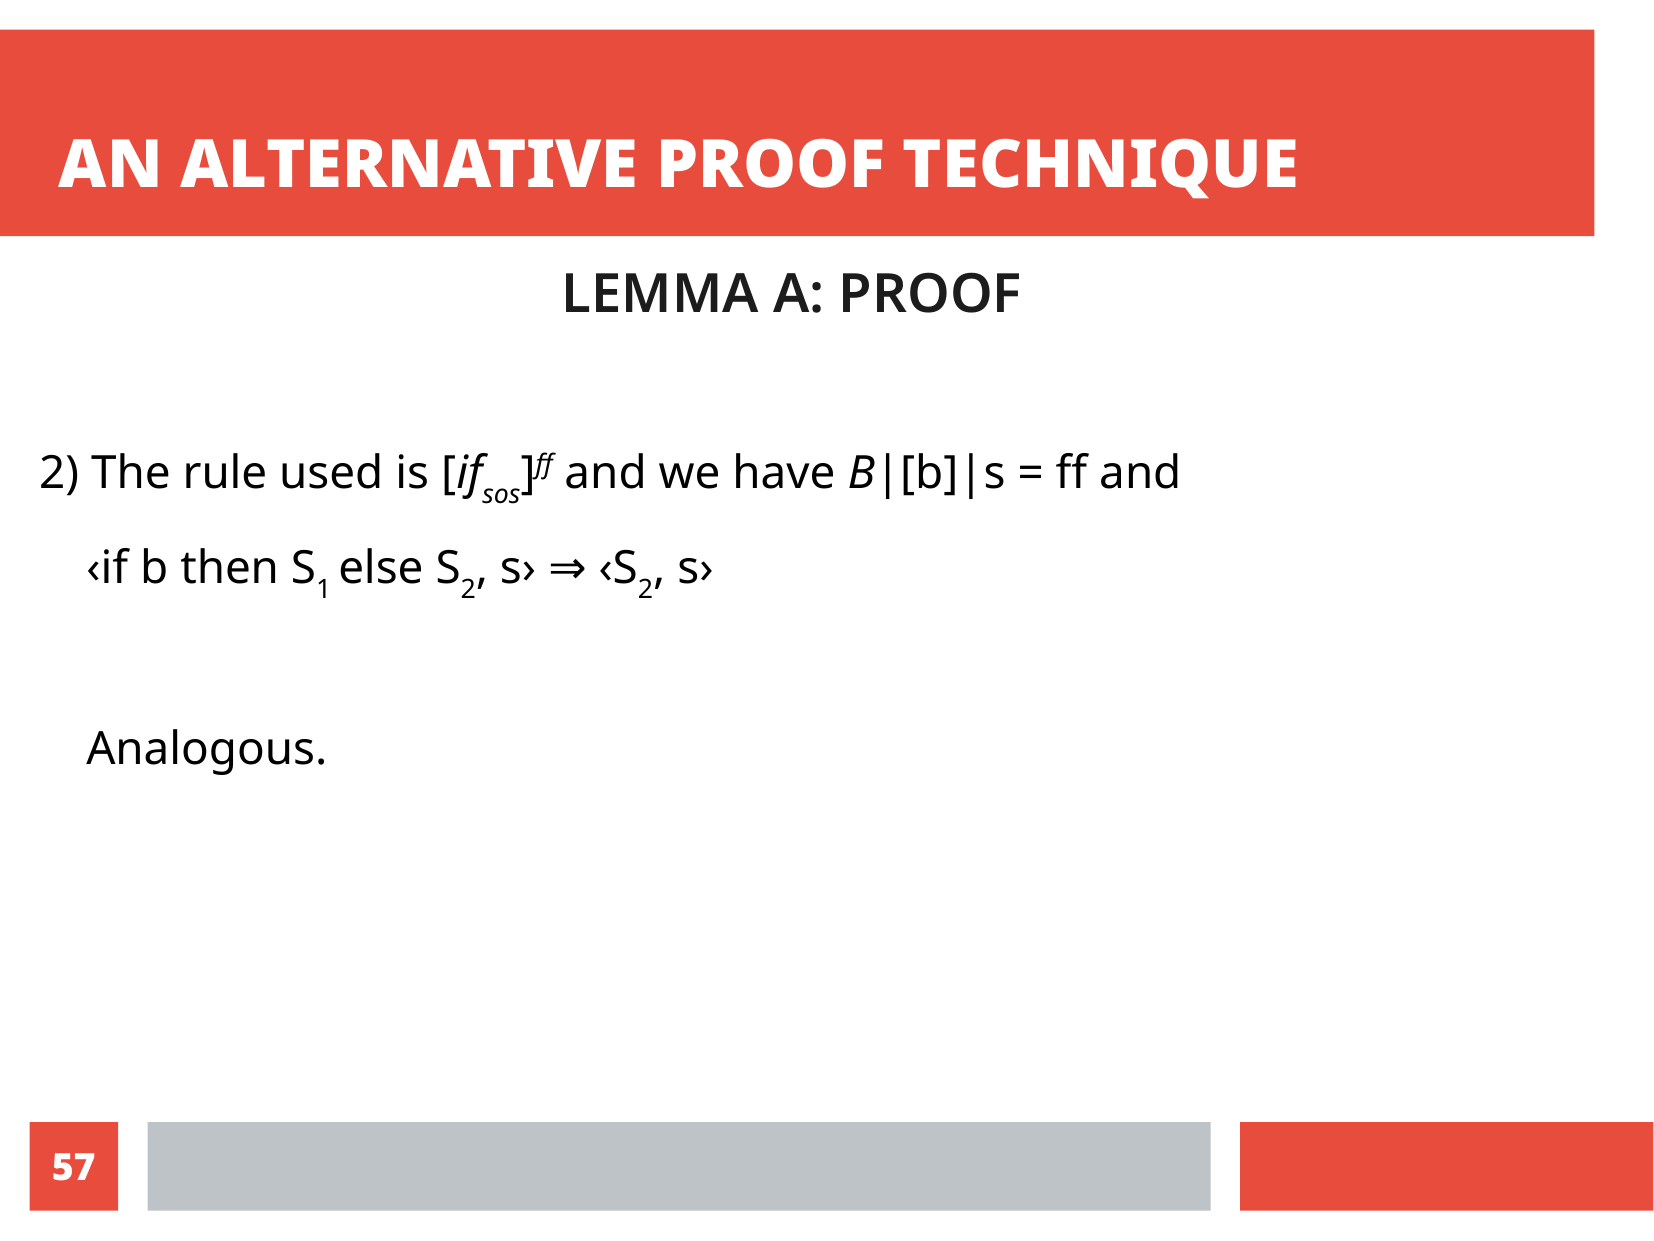

# AN ALTERNATIVE PROOF TECHNIQUE
LEMMA A: PROOF
2) The rule used is [ifsos]ff and we have B|[b]|s = ff and
‹if b then S1 else S2, s› ⇒ ‹S2, s›
Analogous.
57